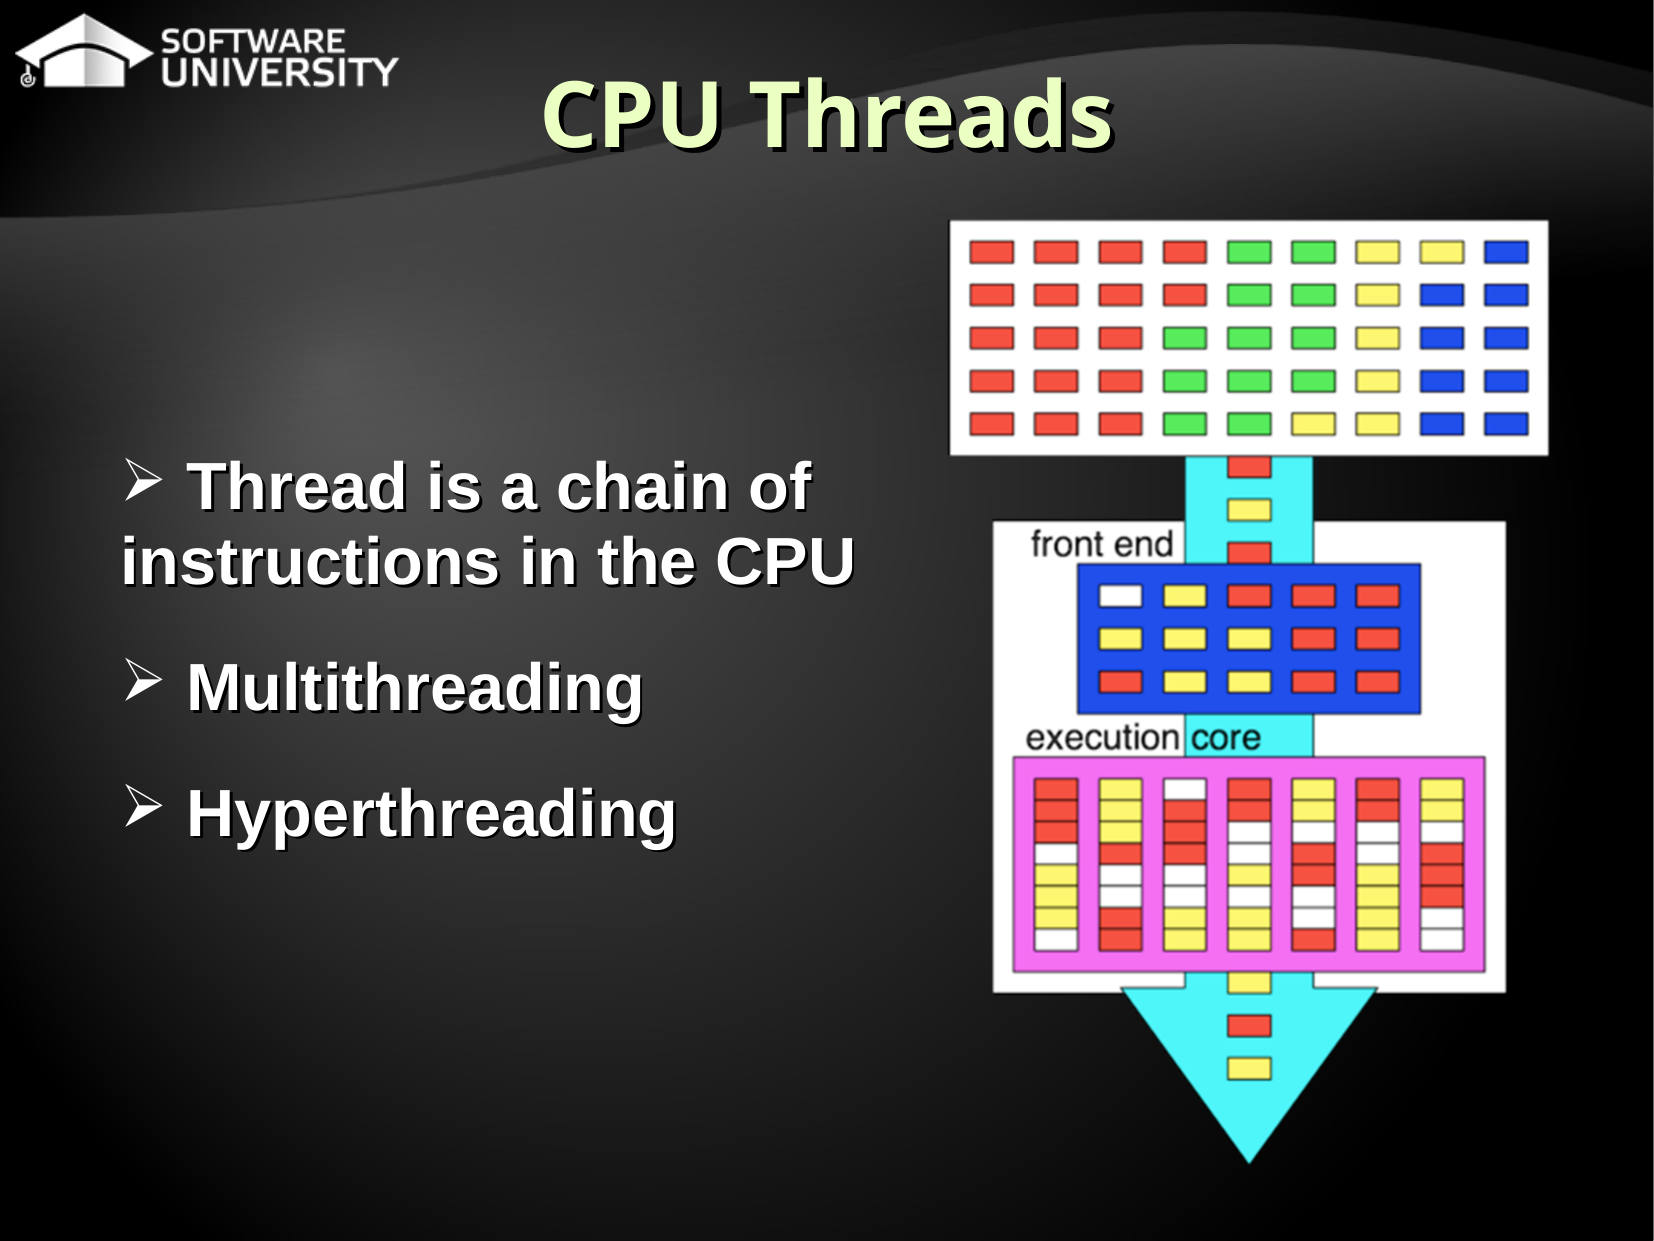

# CPU Threads
 Thread is a chain of
instructions in the CPU
 Multithreading
 Hyperthreading